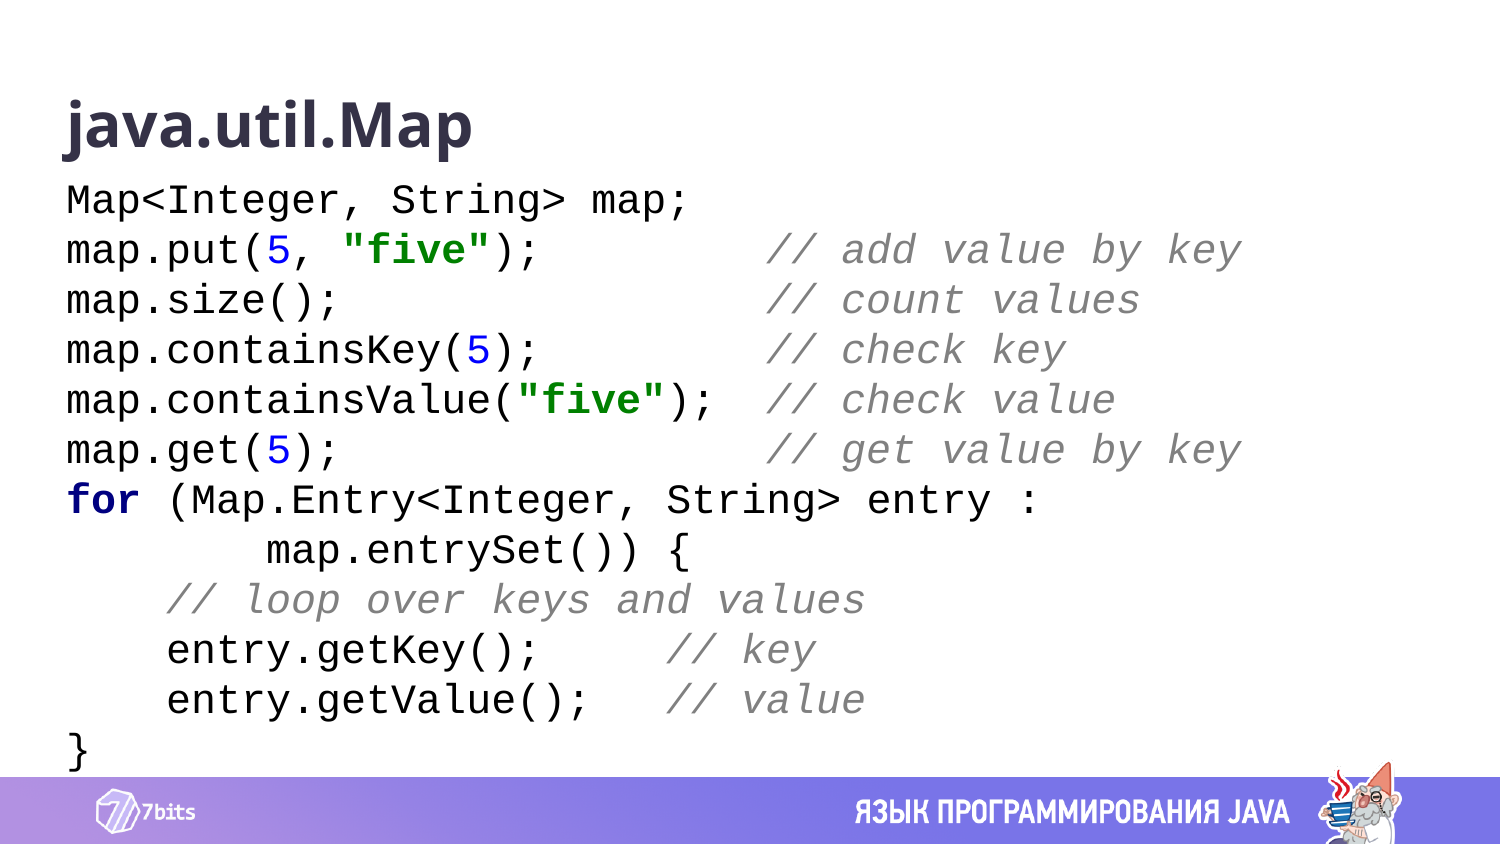

# java.util.Map
Map<Integer, String> map;
map.put(5, "five"); // add value by key
map.size(); // count values
map.containsKey(5); // check key
map.containsValue("five"); // check value
map.get(5); // get value by key
for (Map.Entry<Integer, String> entry :
 map.entrySet()) {
 // loop over keys and values
 entry.getKey(); // key
 entry.getValue(); // value
}